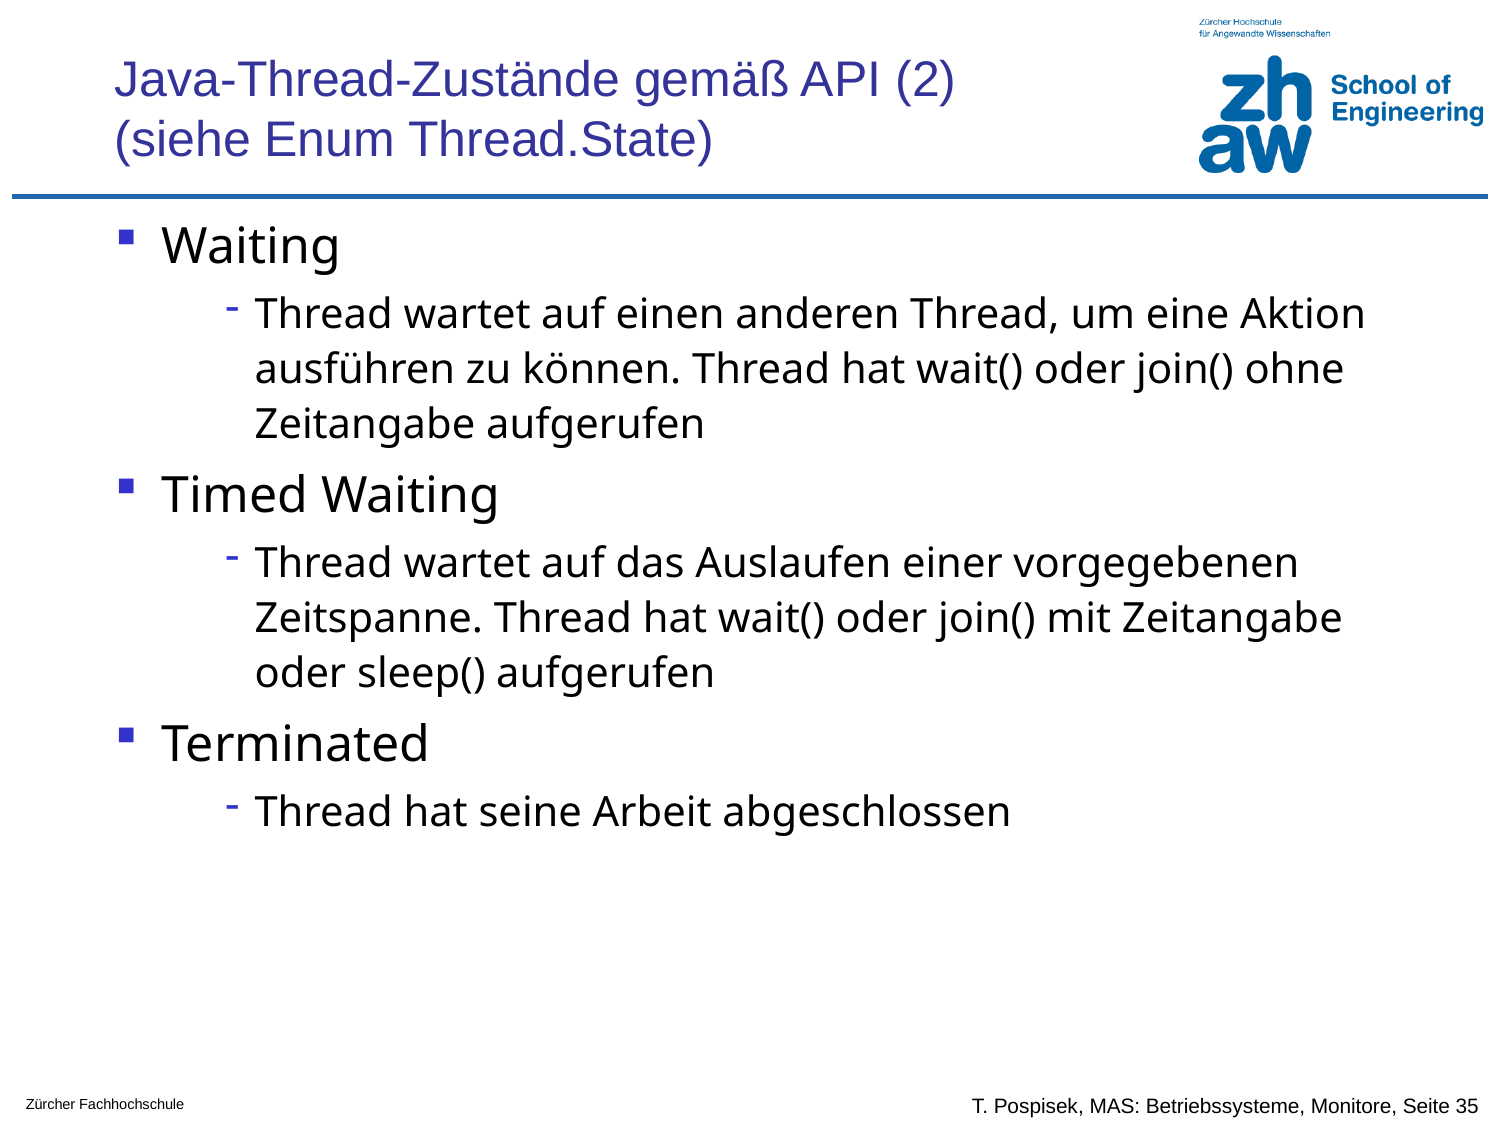

# Java-Thread-Zustände gemäß API (2) (siehe Enum Thread.State)
Waiting
Thread wartet auf einen anderen Thread, um eine Aktion ausführen zu können. Thread hat wait() oder join() ohne Zeitangabe aufgerufen
Timed Waiting
Thread wartet auf das Auslaufen einer vorgegebenen Zeitspanne. Thread hat wait() oder join() mit Zeitangabe oder sleep() aufgerufen
Terminated
Thread hat seine Arbeit abgeschlossen